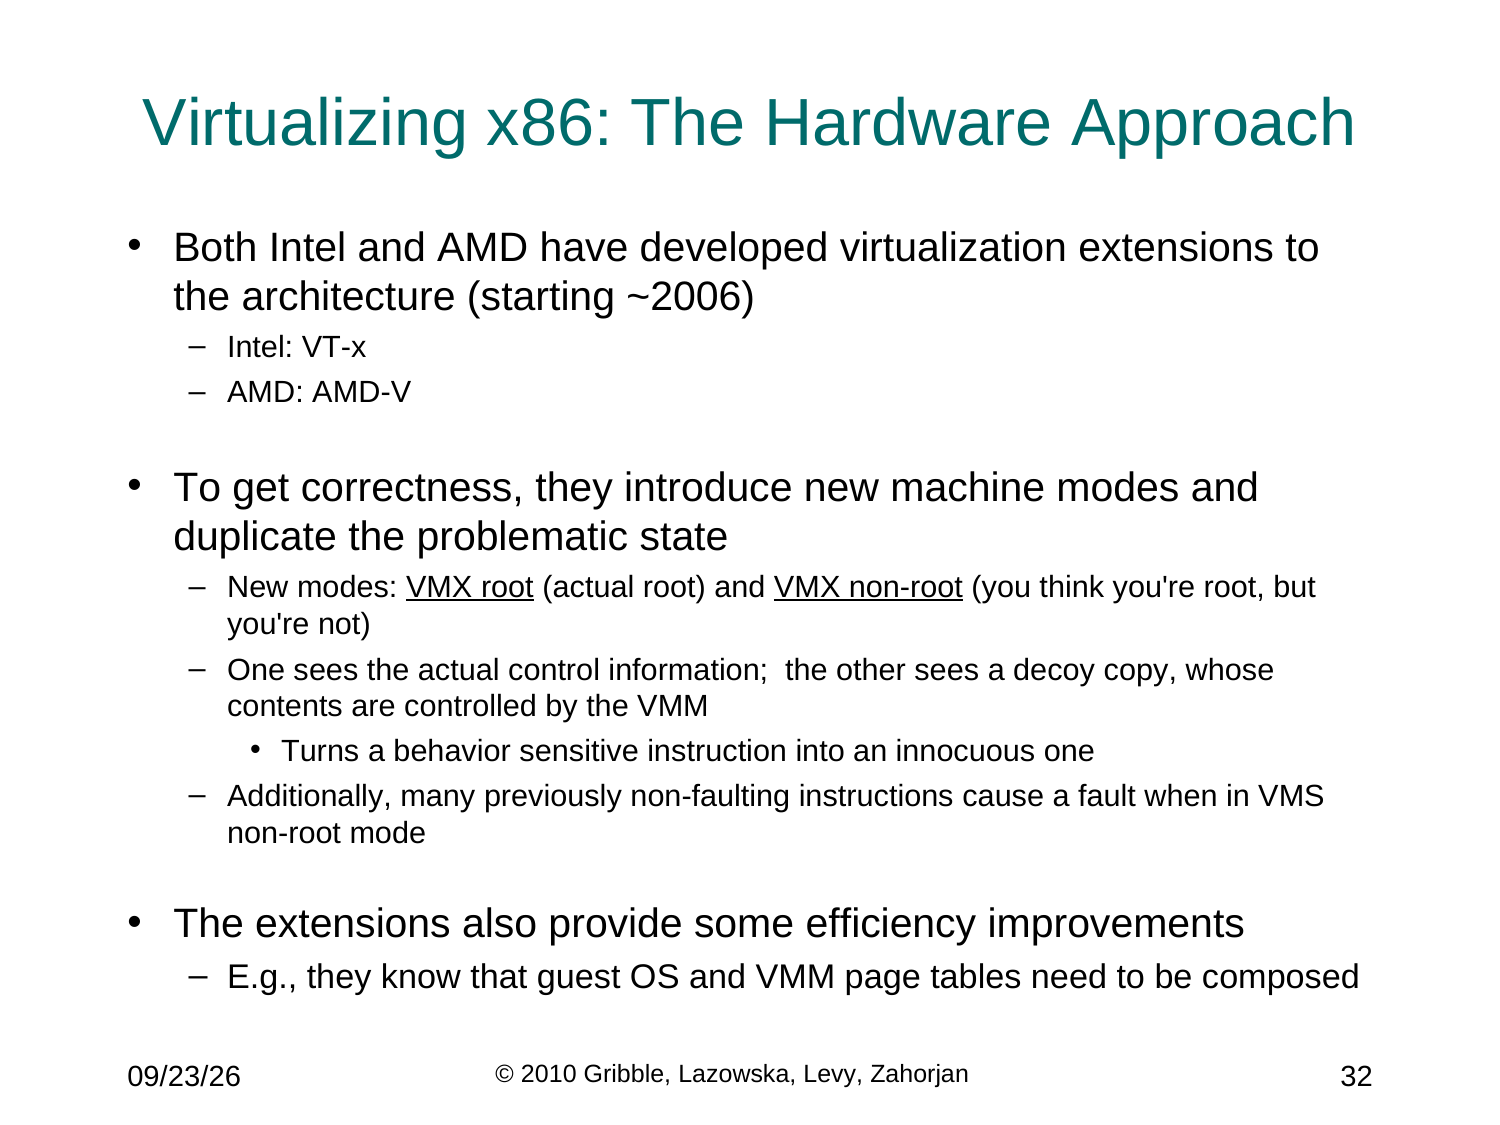

# Virtualizing x86: The Hardware Approach
Both Intel and AMD have developed virtualization extensions to the architecture (starting ~2006)
Intel: VT-x
AMD: AMD-V
To get correctness, they introduce new machine modes and duplicate the problematic state
New modes: VMX root (actual root) and VMX non-root (you think you're root, but you're not)
One sees the actual control information; the other sees a decoy copy, whose contents are controlled by the VMM
Turns a behavior sensitive instruction into an innocuous one
Additionally, many previously non-faulting instructions cause a fault when in VMS non-root mode
The extensions also provide some efficiency improvements
E.g., they know that guest OS and VMM page tables need to be composed
32